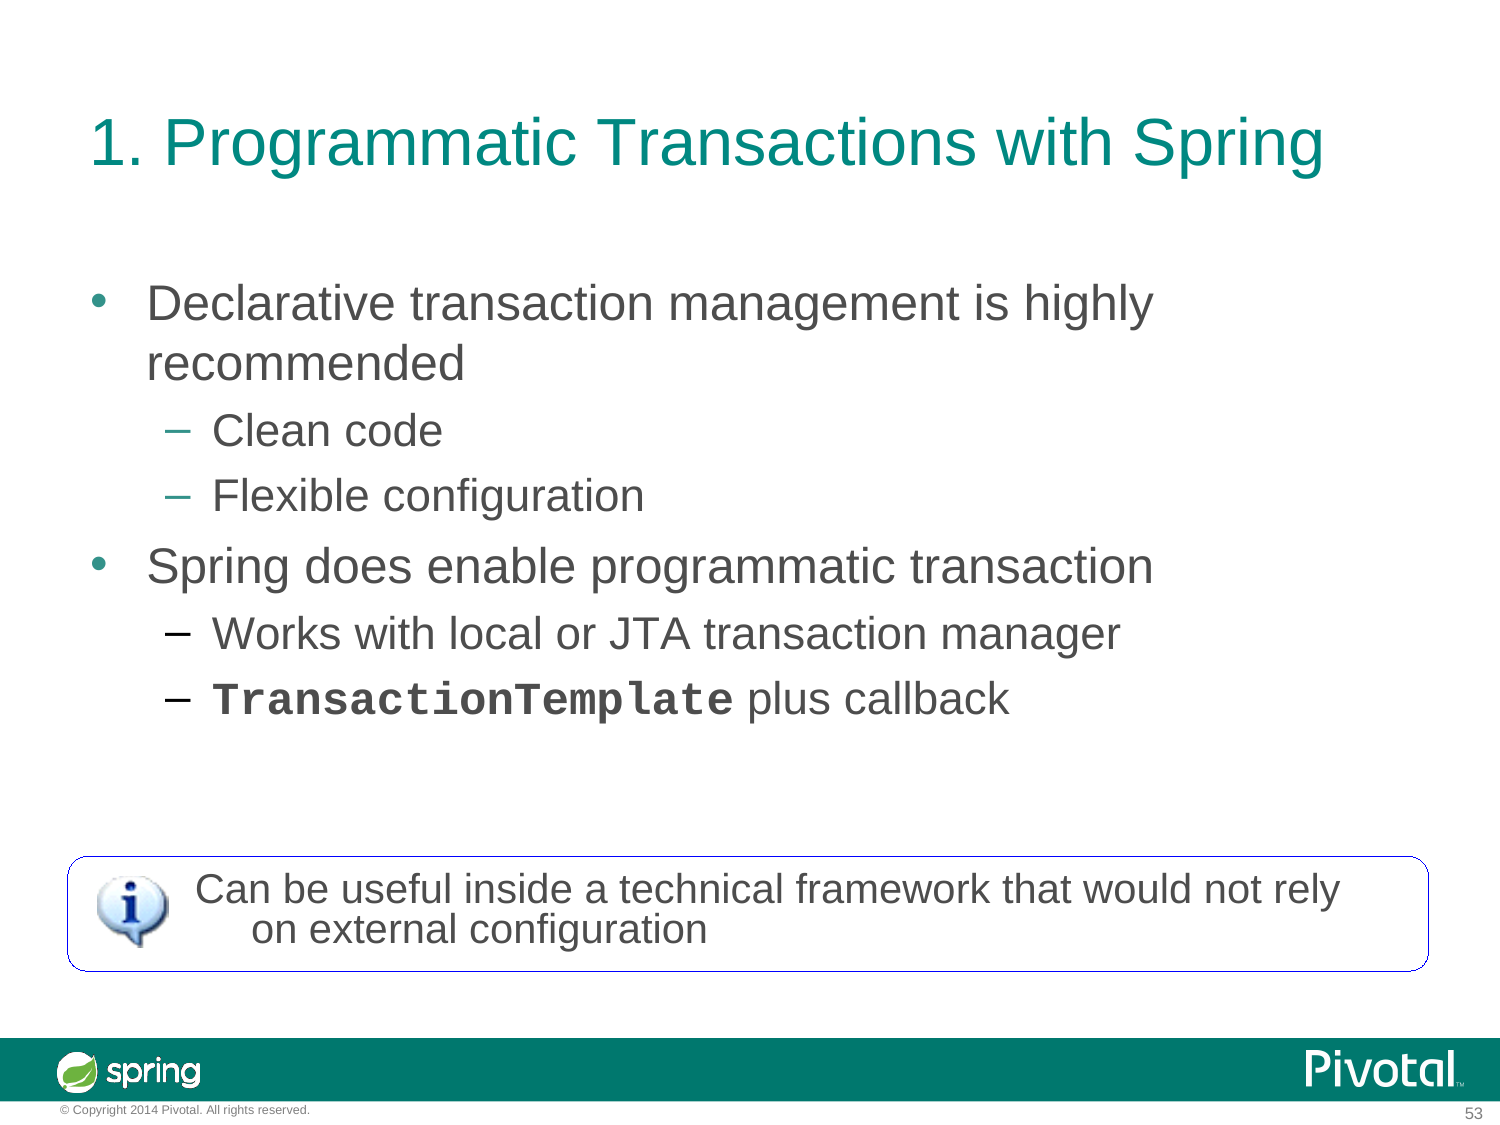

# 1. Programmatic Transactions with Spring
Declarative transaction management is highly recommended
Clean code
Flexible configuration
Spring does enable programmatic transaction
Works with local or JTA transaction manager
TransactionTemplate plus callback
Can be useful inside a technical framework that would not rely on external configuration